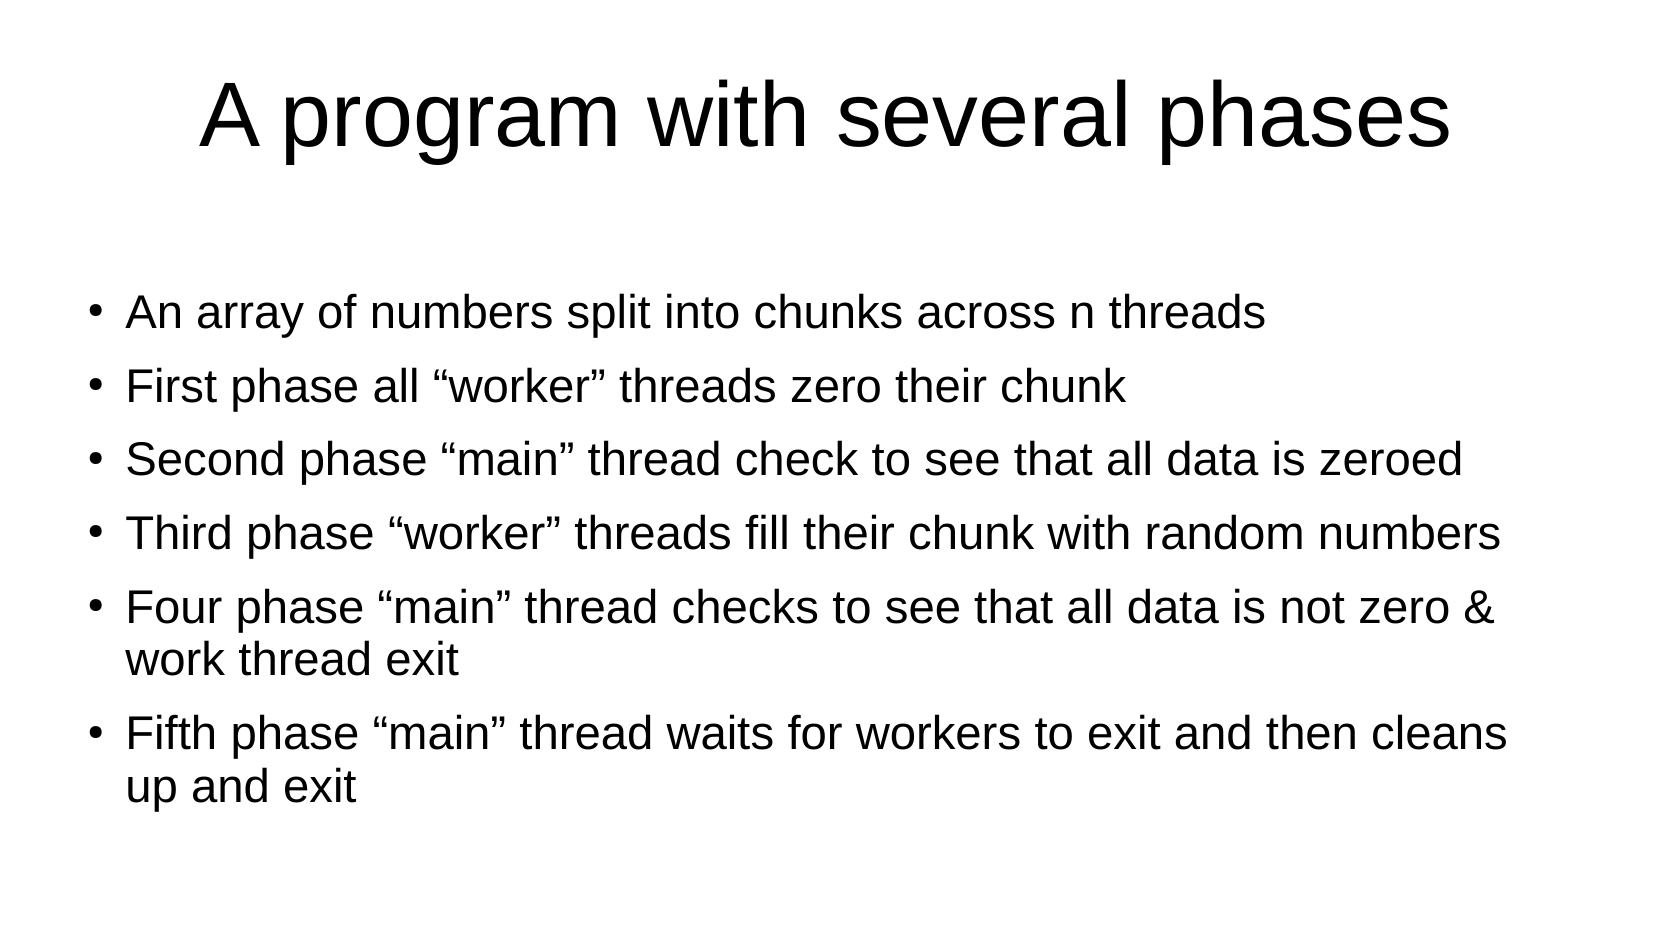

# A program with several phases
An array of numbers split into chunks across n threads
First phase all “worker” threads zero their chunk
Second phase “main” thread check to see that all data is zeroed
Third phase “worker” threads fill their chunk with random numbers
Four phase “main” thread checks to see that all data is not zero & work thread exit
Fifth phase “main” thread waits for workers to exit and then cleans up and exit